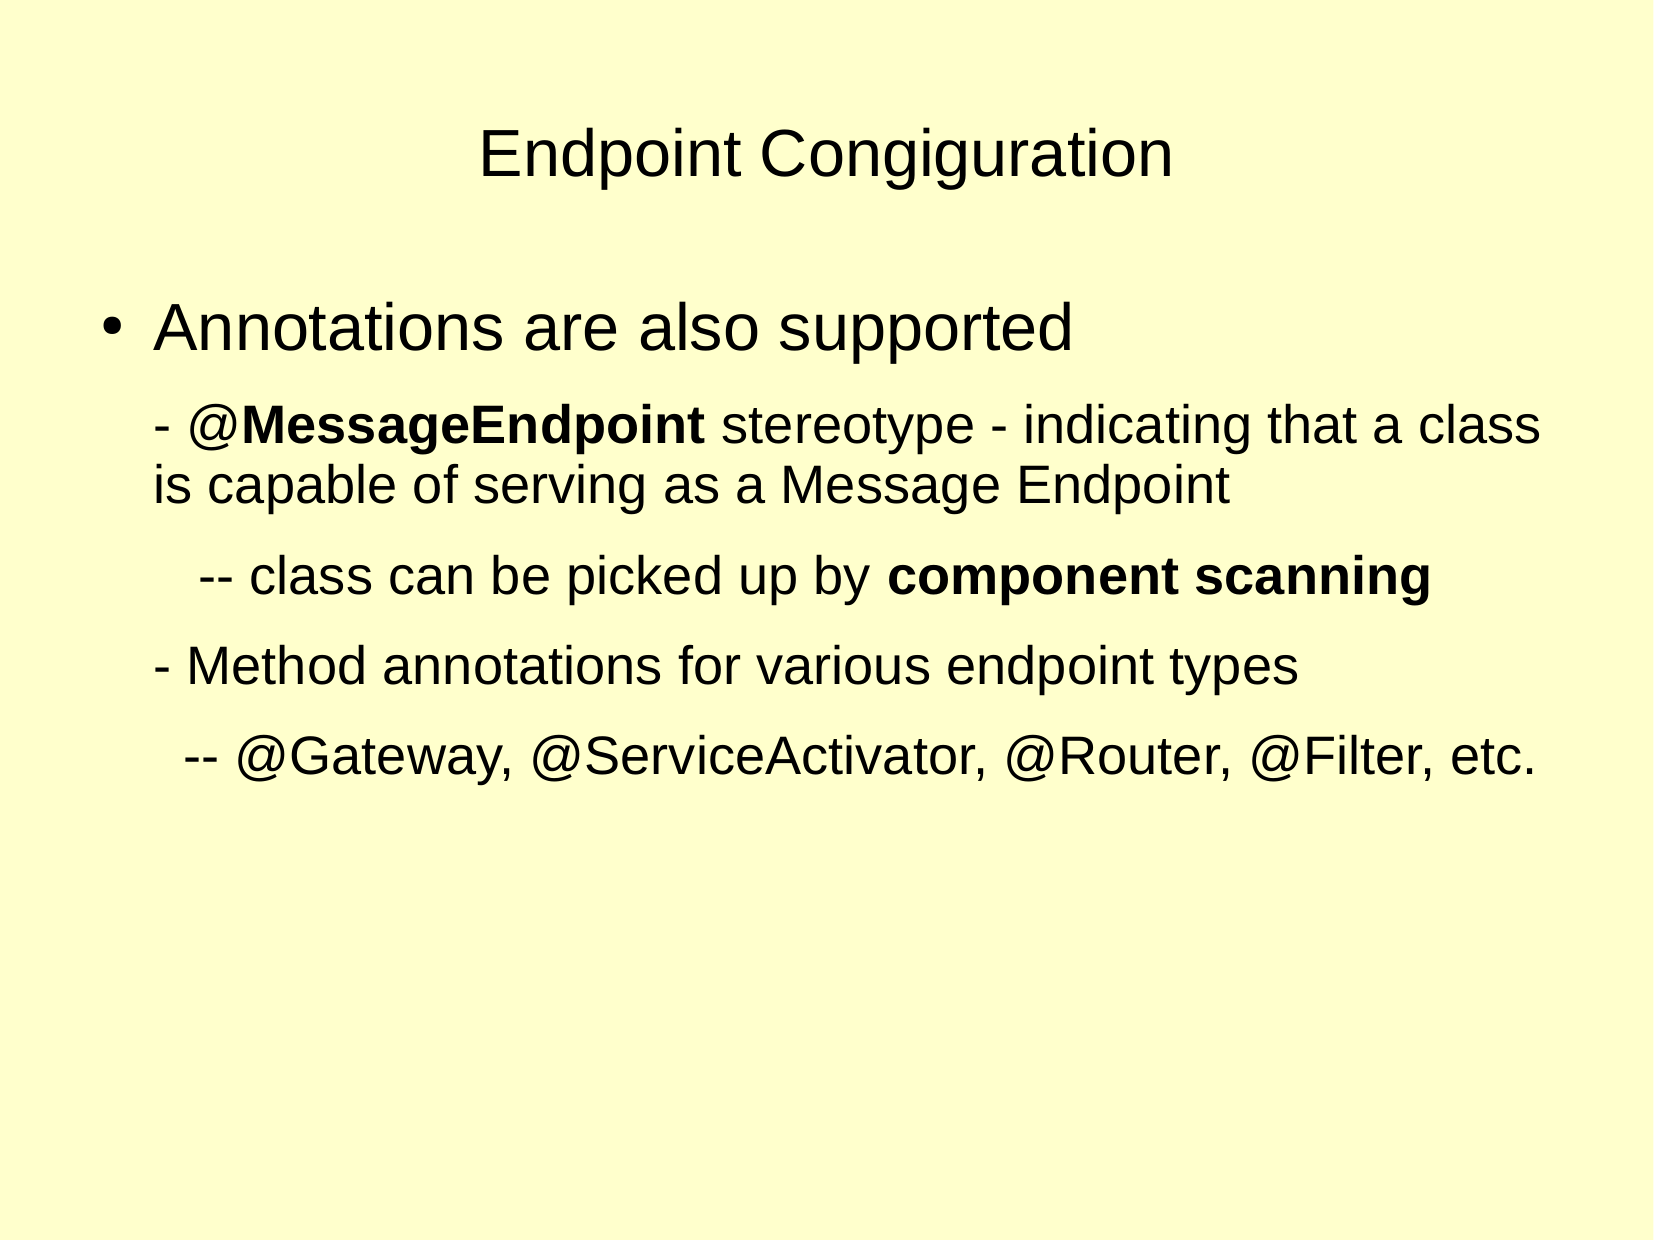

# Endpoint Congiguration
Annotations are also supported
- @MessageEndpoint stereotype - indicating that a class is capable of serving as a Message Endpoint
 -- class can be picked up by component scanning
- Method annotations for various endpoint types
 -- @Gateway, @ServiceActivator, @Router, @Filter, etc.